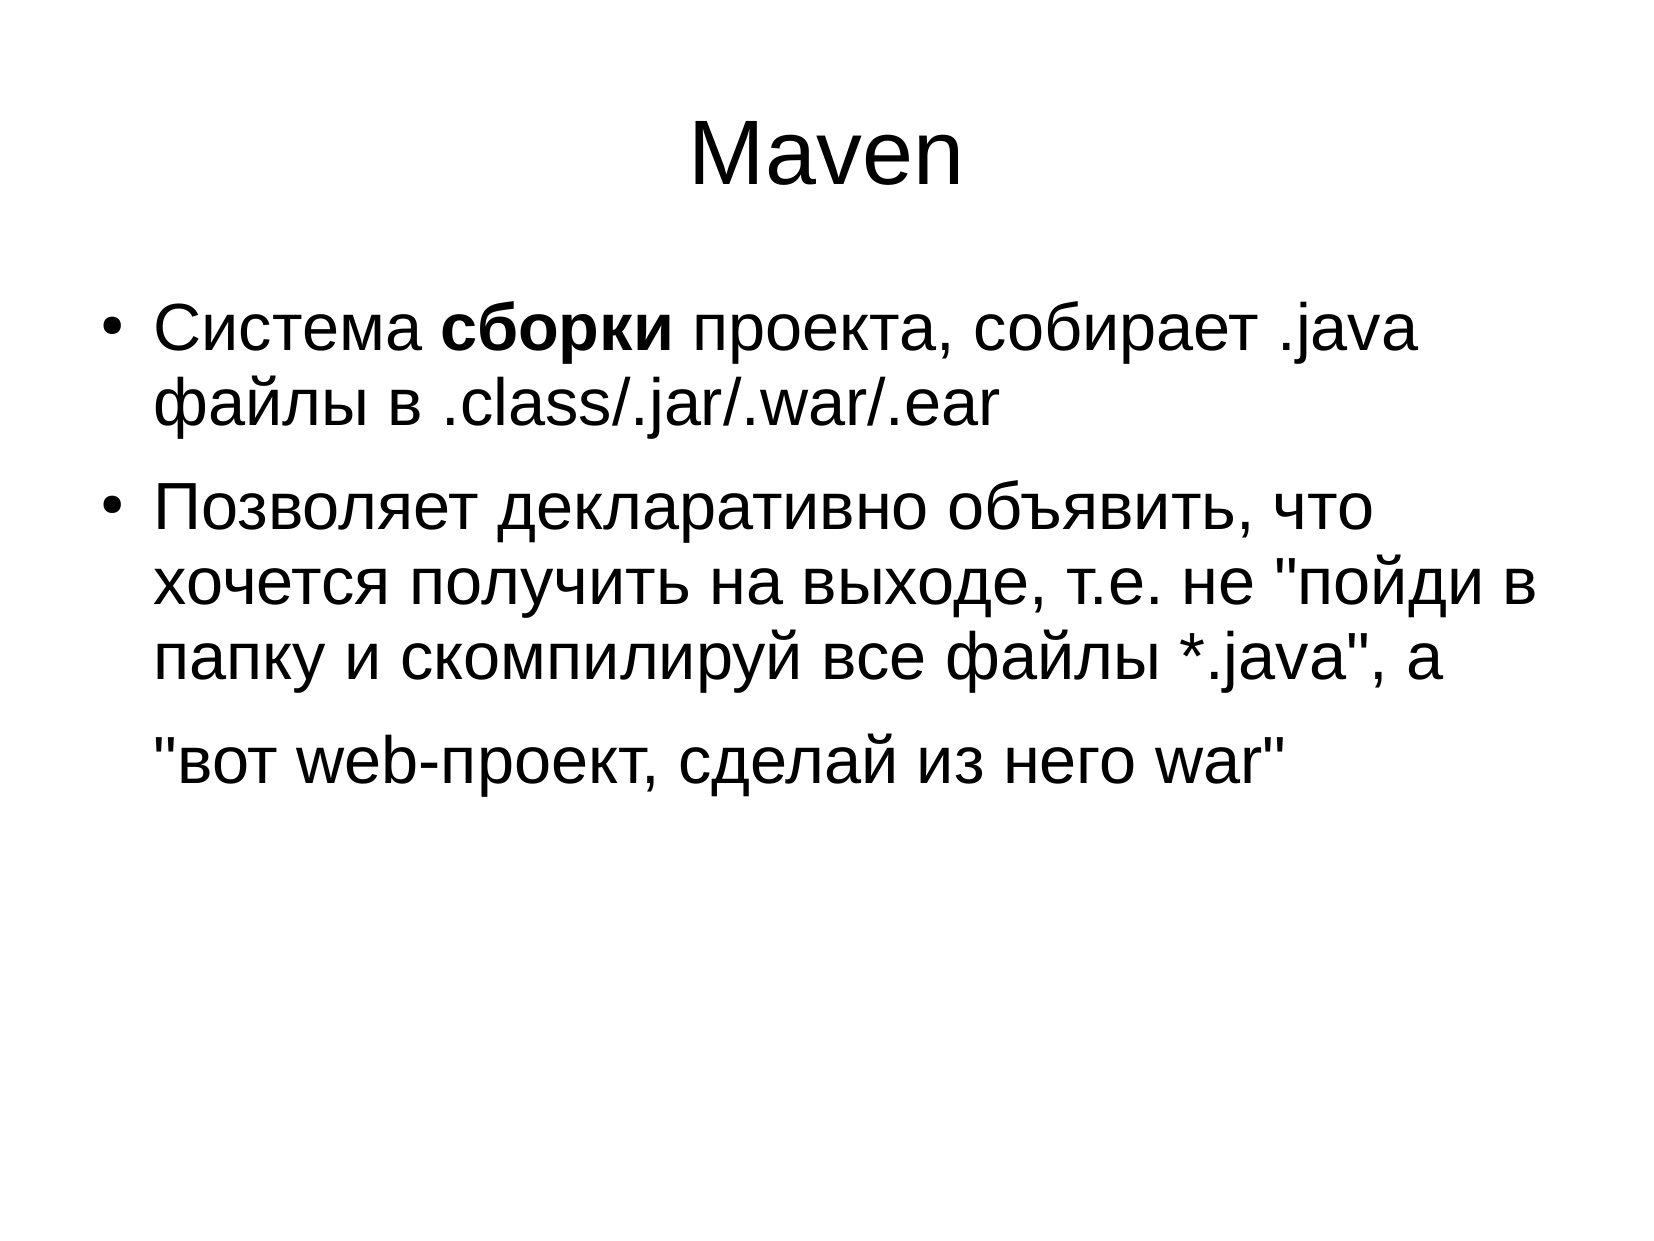

# Maven
Система сборки проекта, собирает .java файлы в .class/.jar/.war/.ear
Позволяет декларативно объявить, что хочется получить на выходе, т.е. не "пойди в папку и скомпилируй все файлы *.java", a
"вот web-проект, сделай из него war"